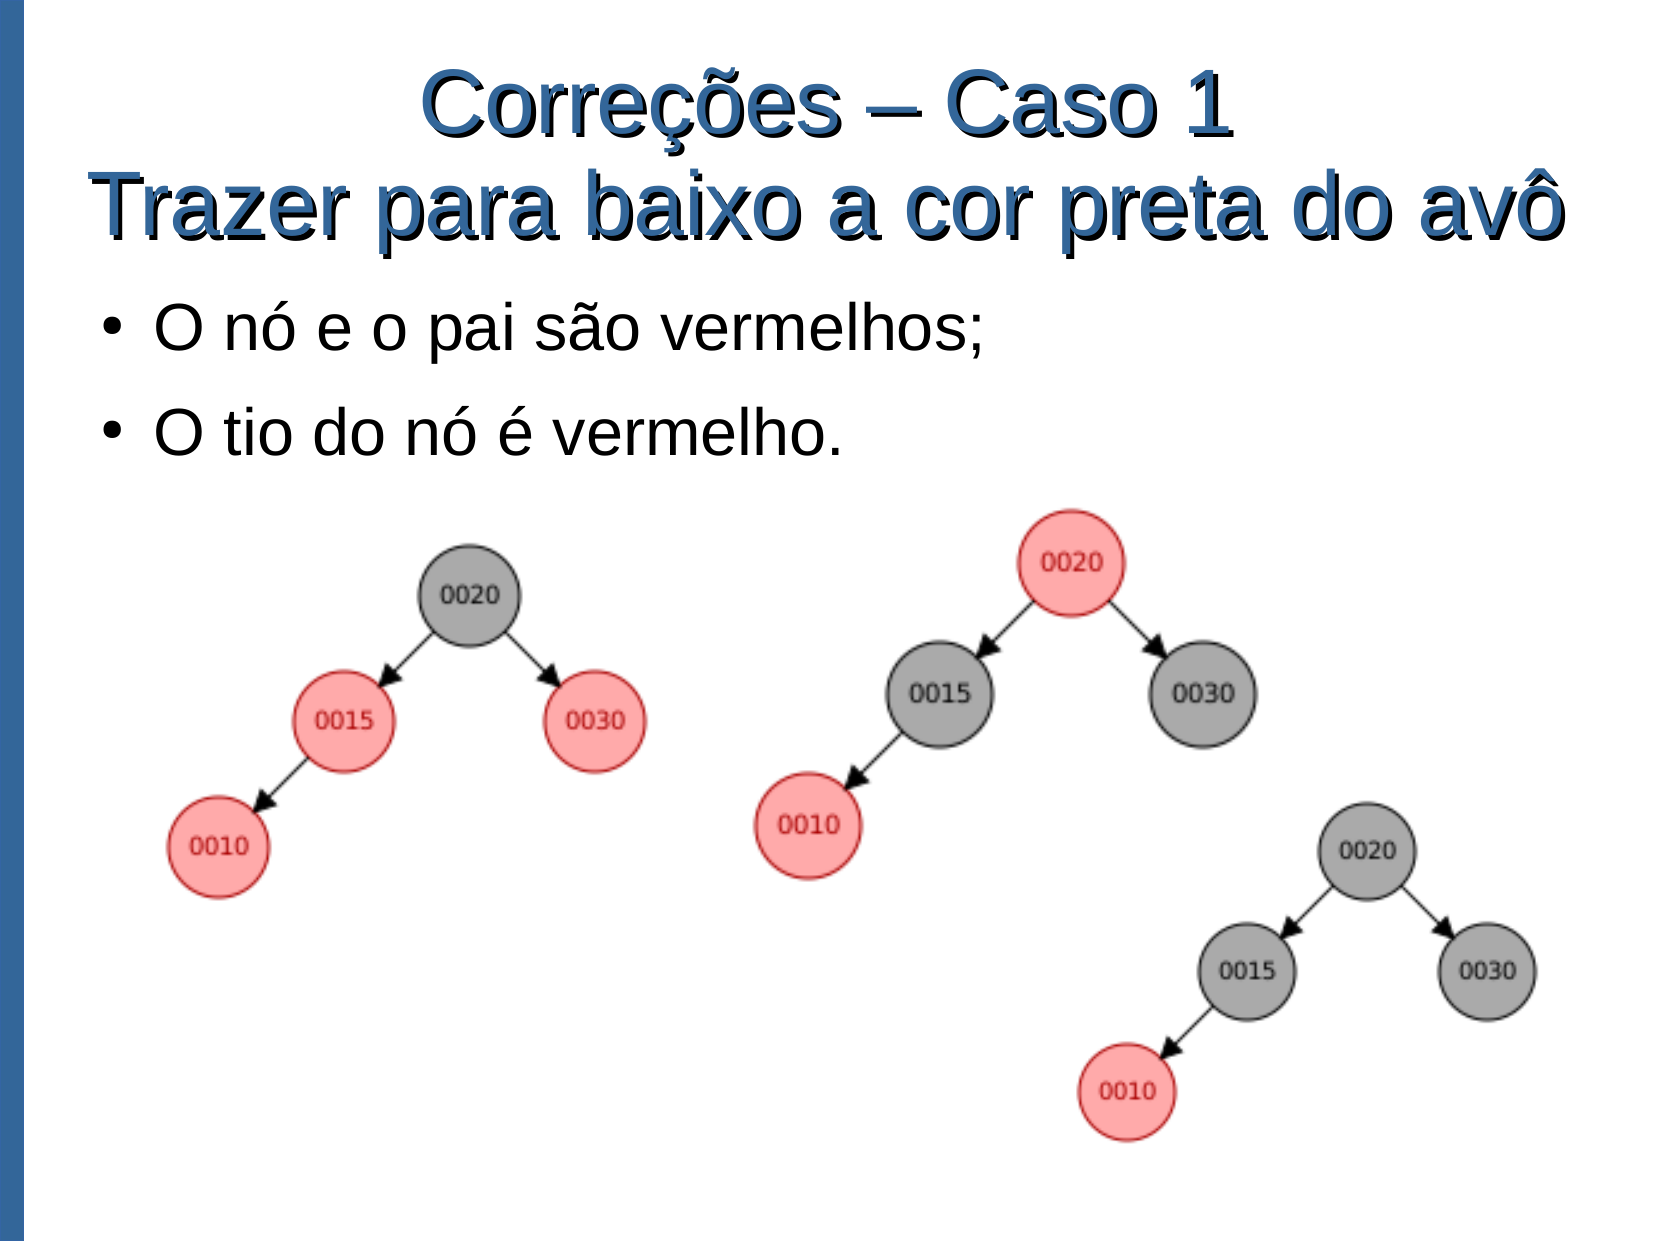

# Correções – Caso 1 Trazer para baixo a cor preta do avô
O nó e o pai são vermelhos;
O tio do nó é vermelho.